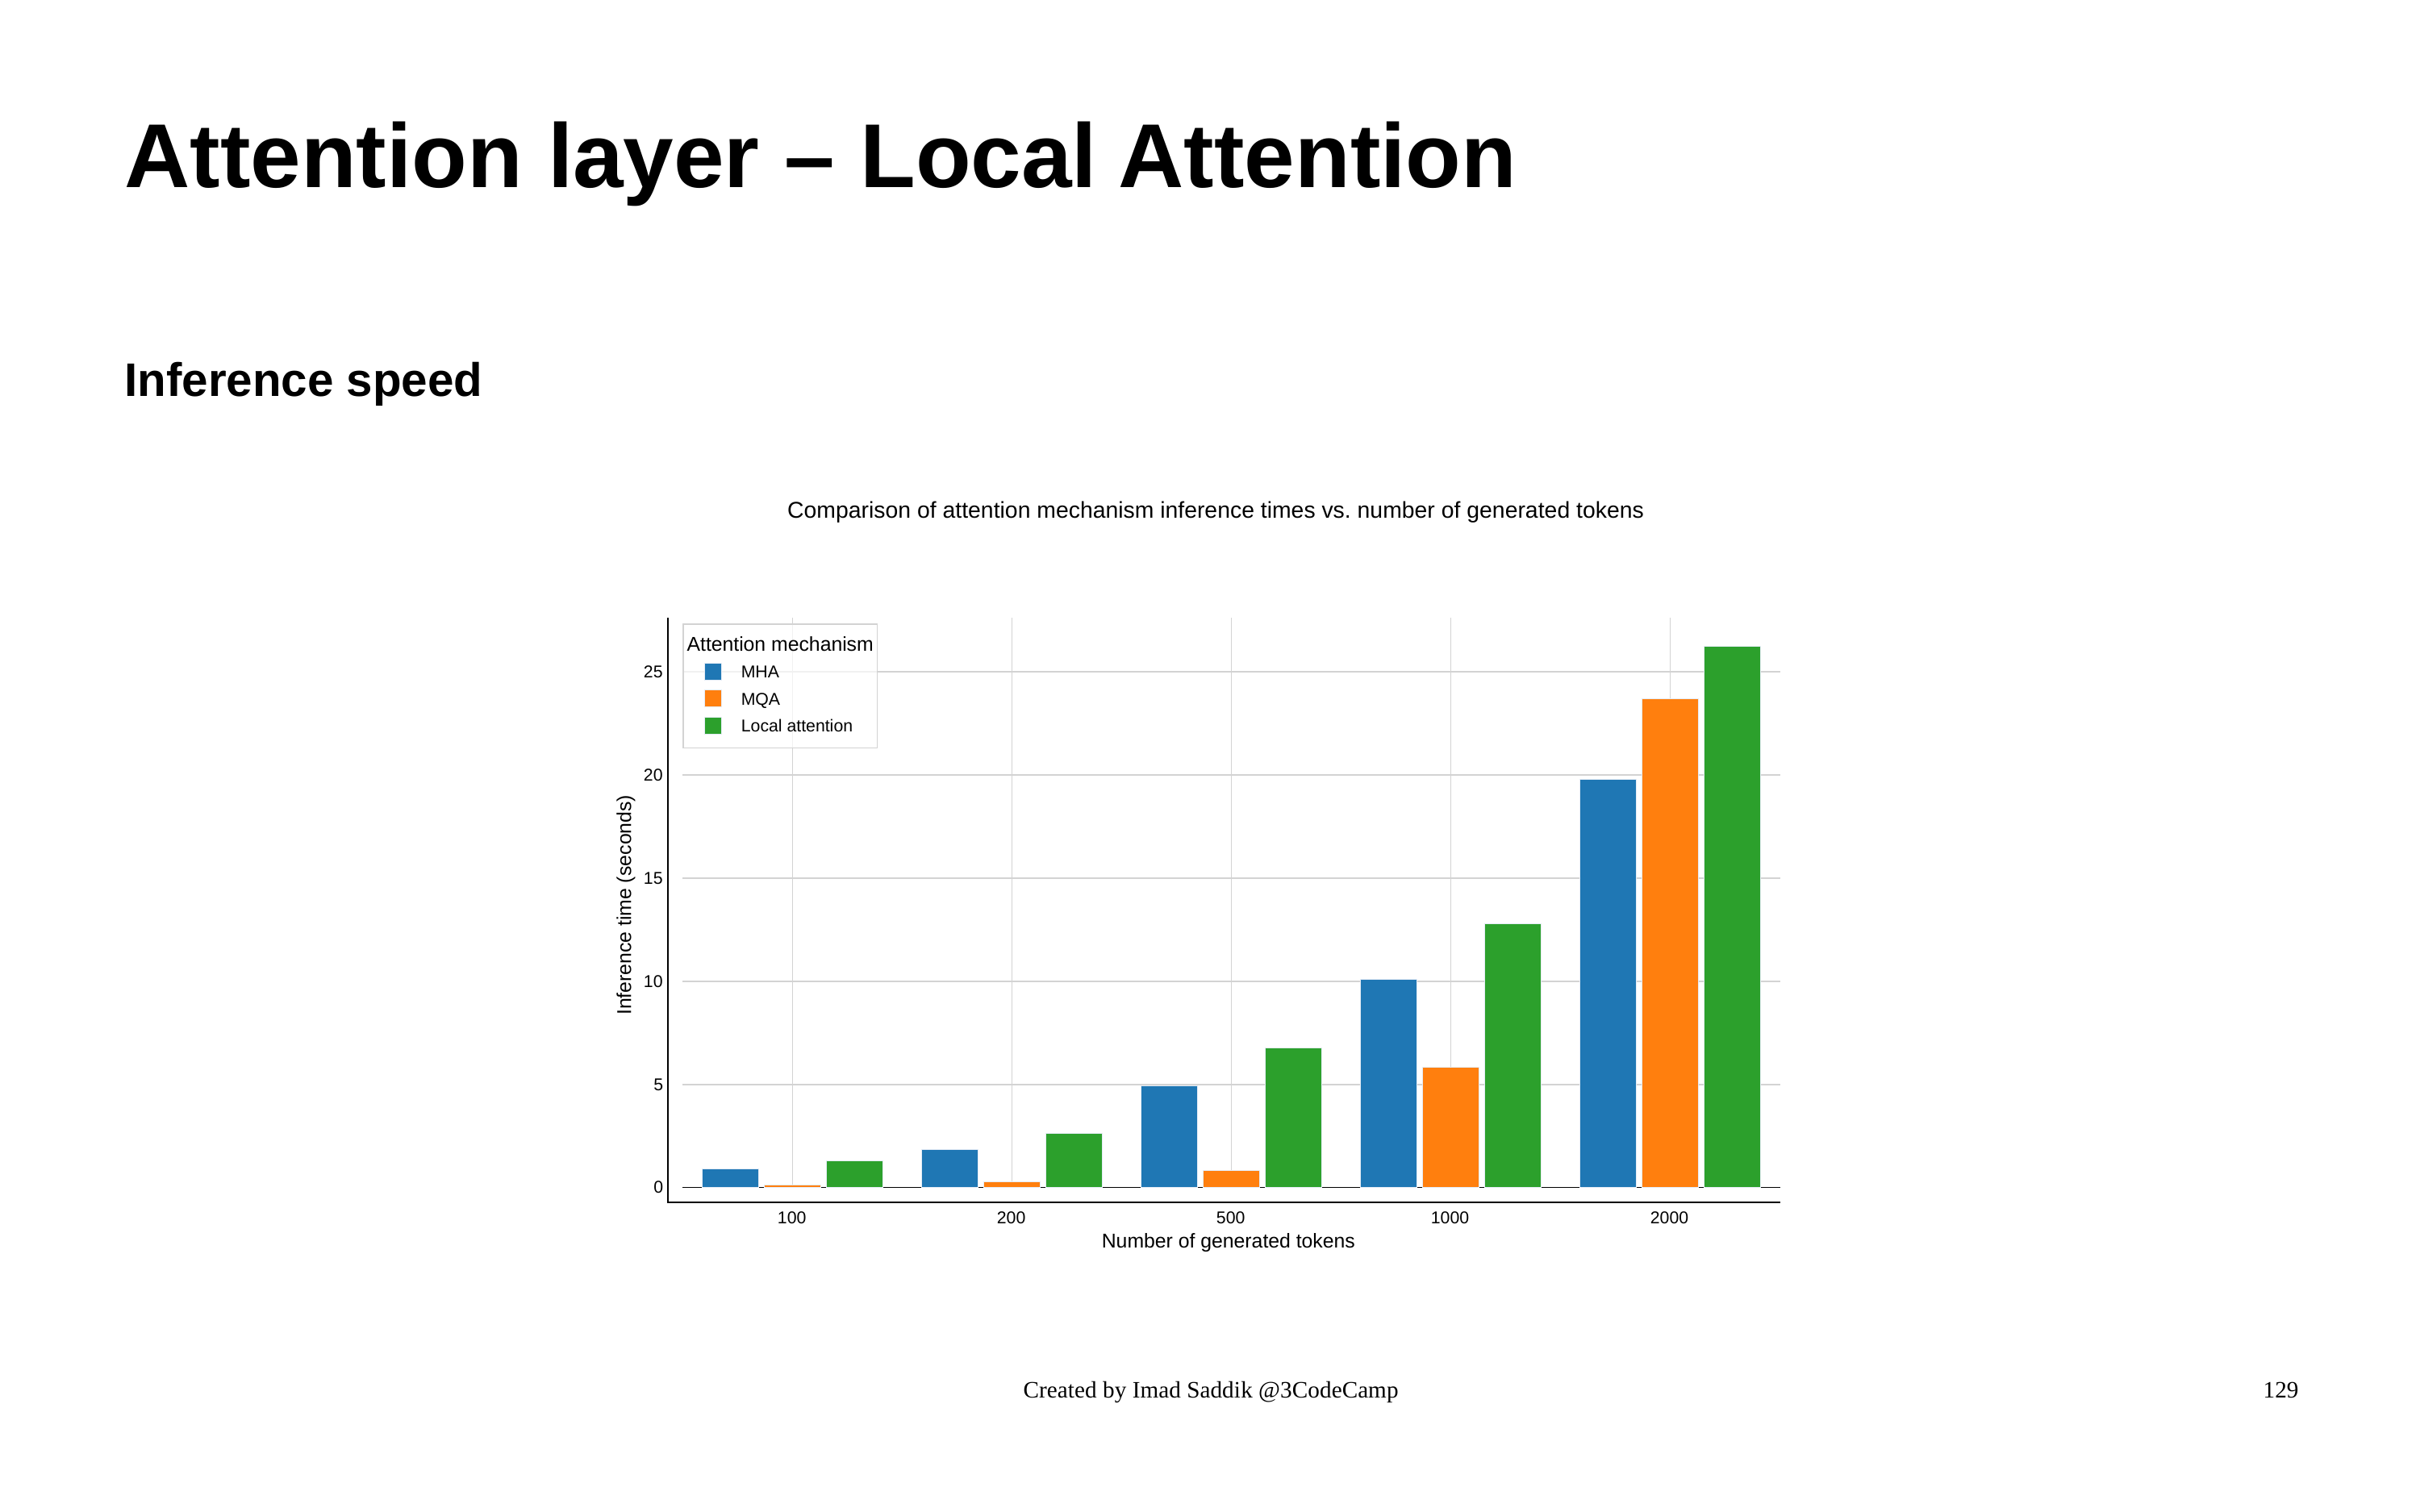

Attention layer – Local Attention
Inference speed
Created by Imad Saddik @3CodeCamp
129